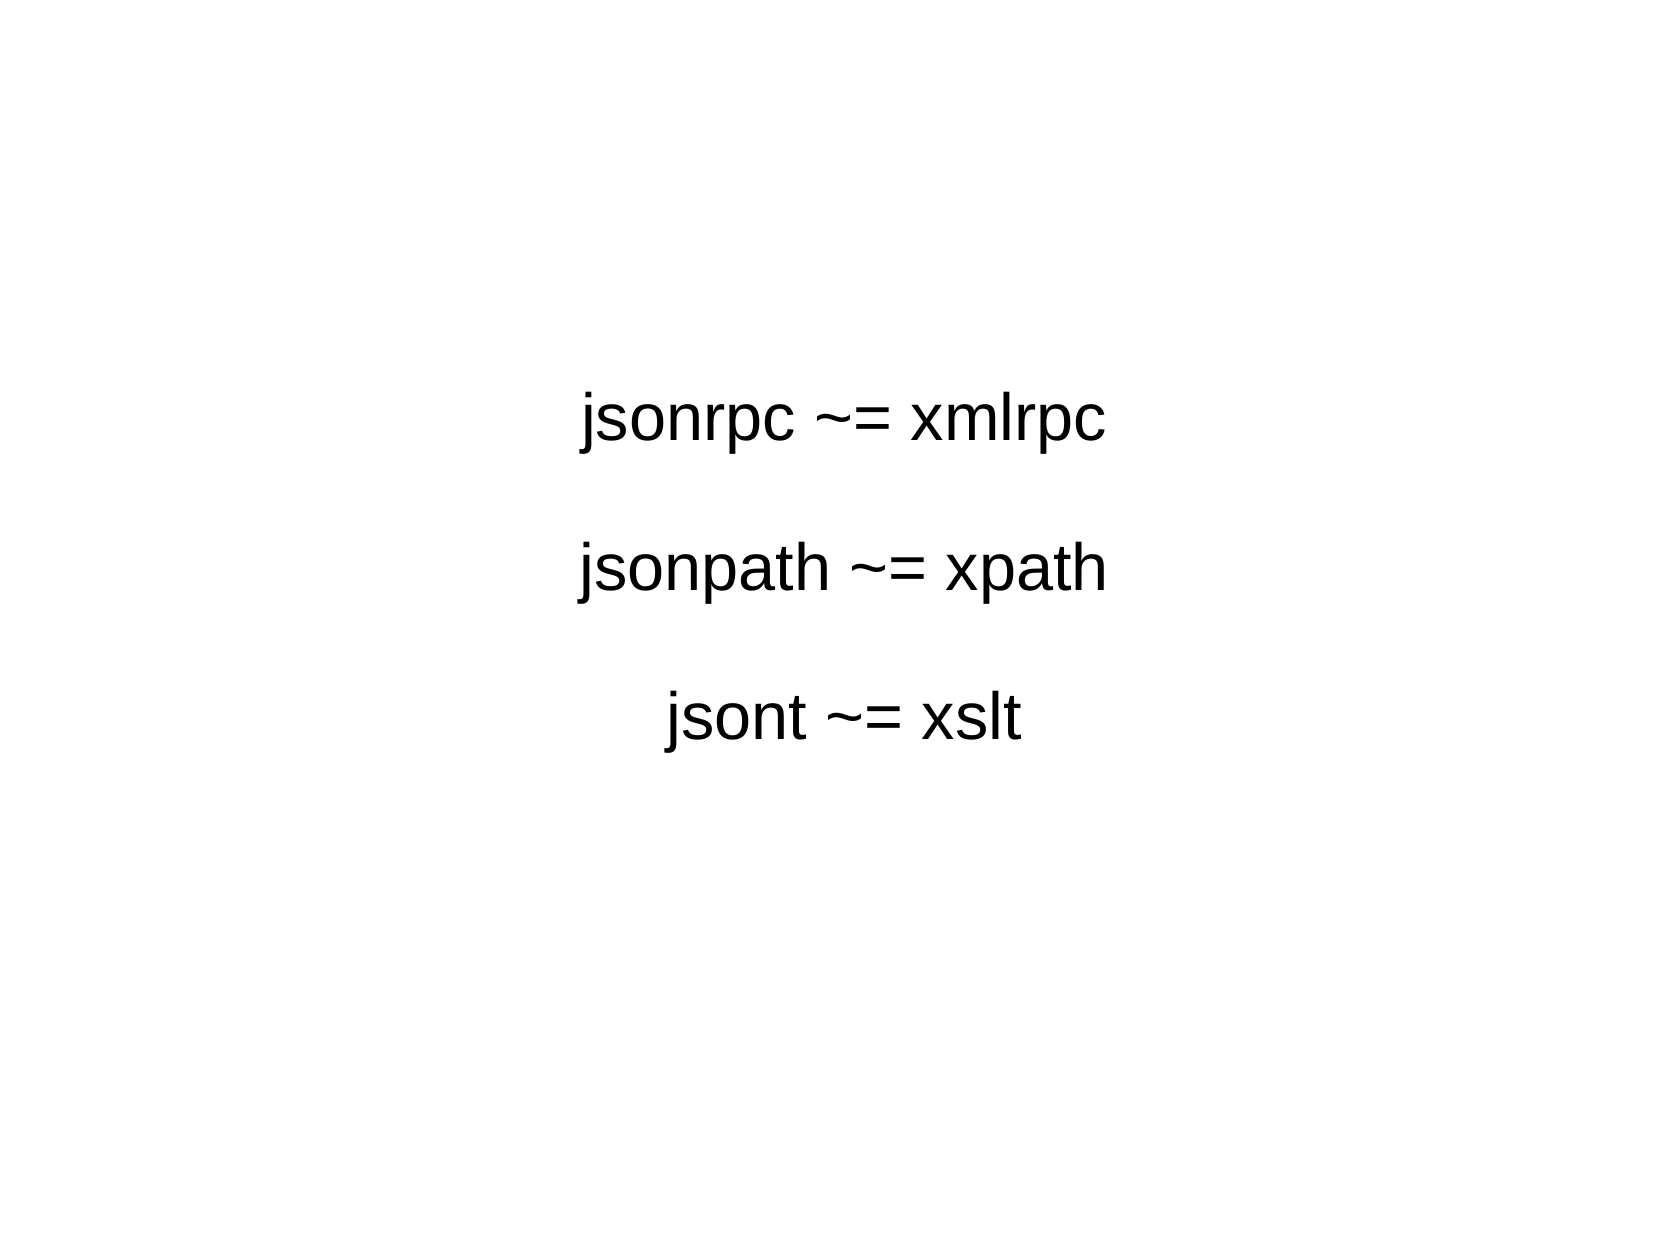

# jsonrpc ~= xmlrpc
jsonpath ~= xpath
jsont ~= xslt